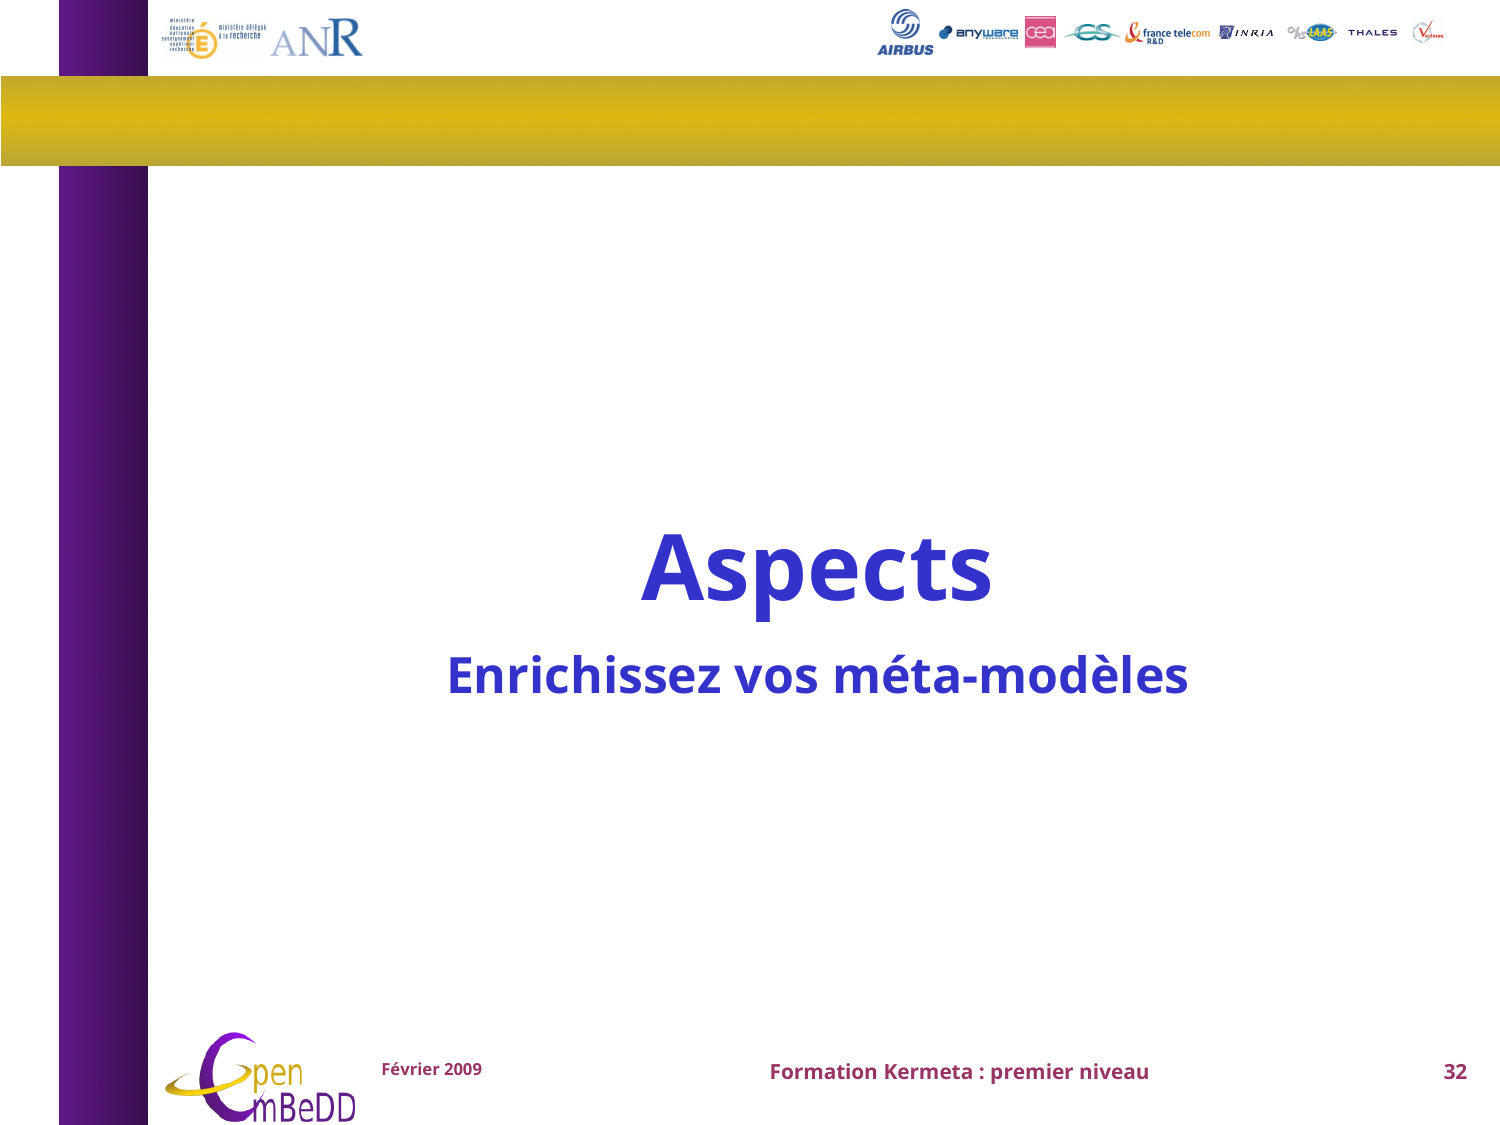

#
Aspects
Enrichissez vos méta-modèles
Pied de page
Pied de page fixe
32